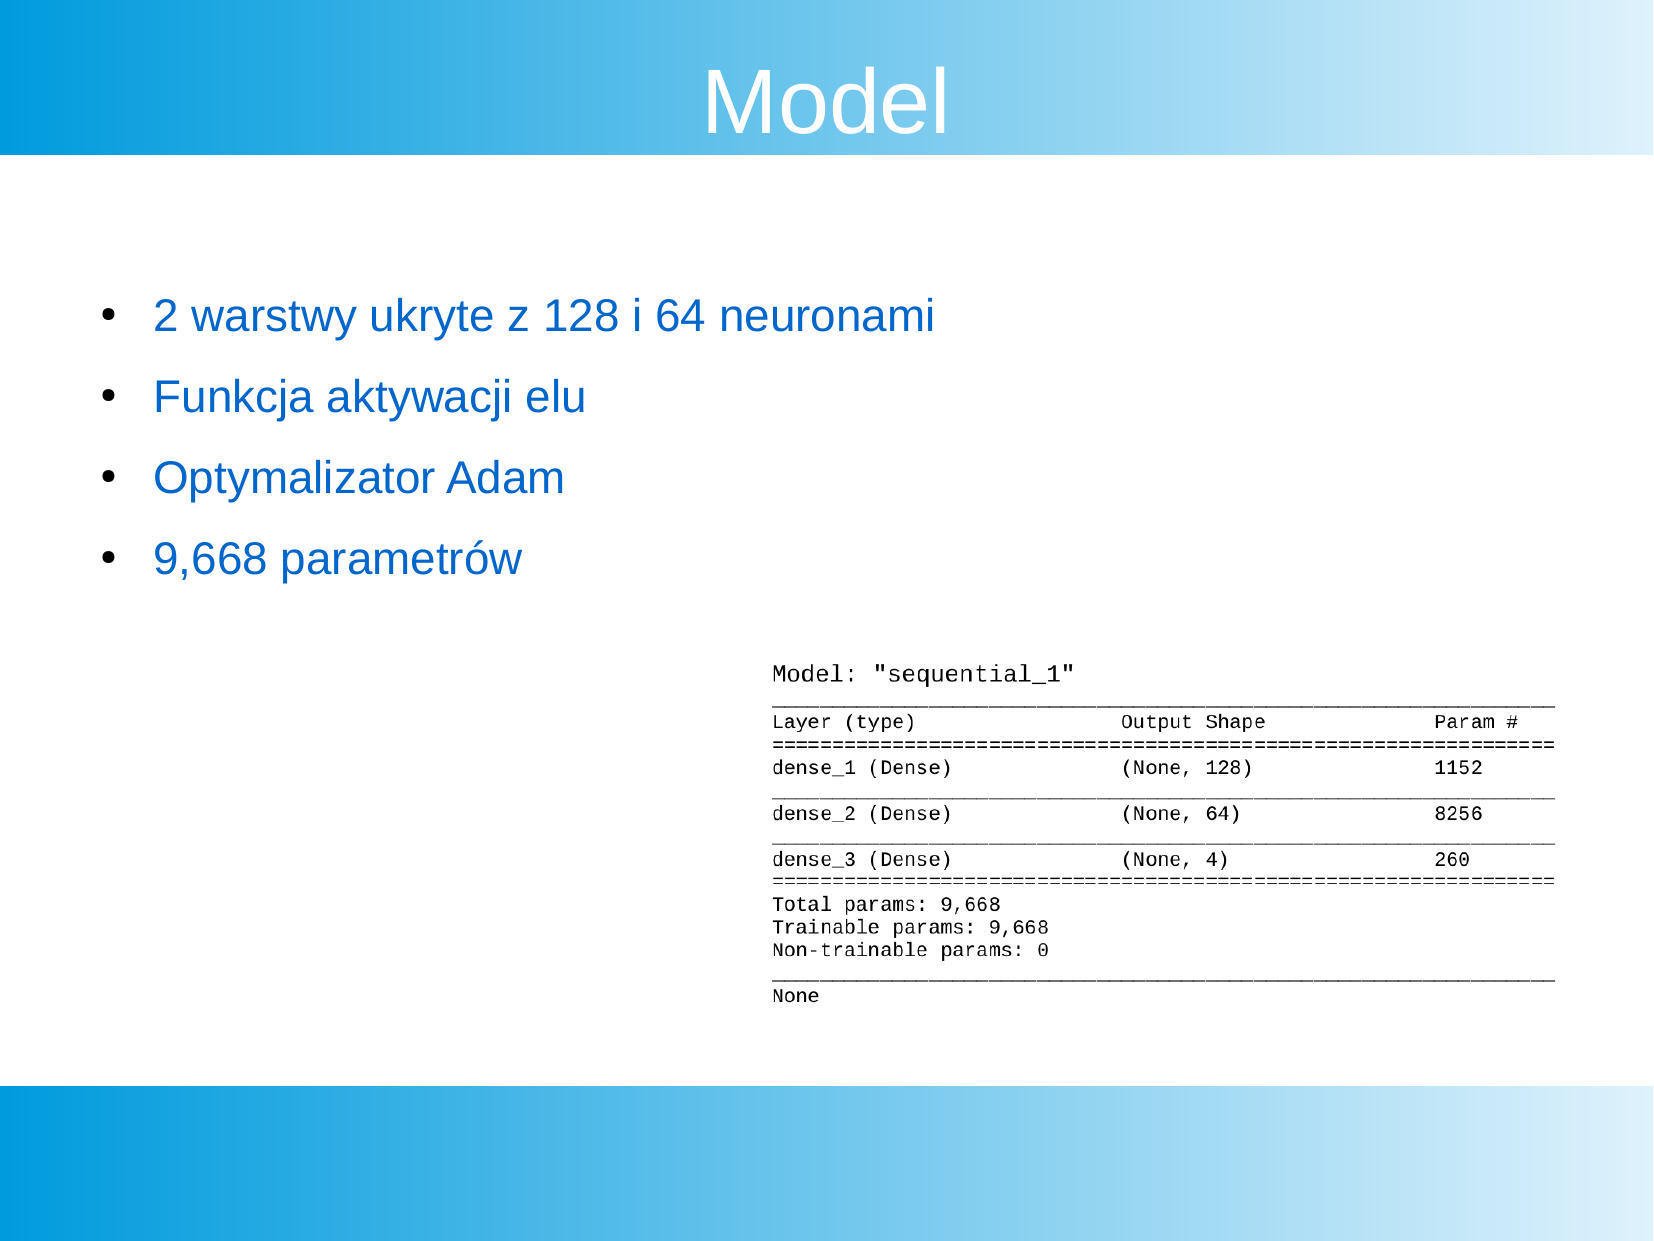

# Model
2 warstwy ukryte z 128 i 64 neuronami
Funkcja aktywacji elu
Optymalizator Adam
9,668 parametrów